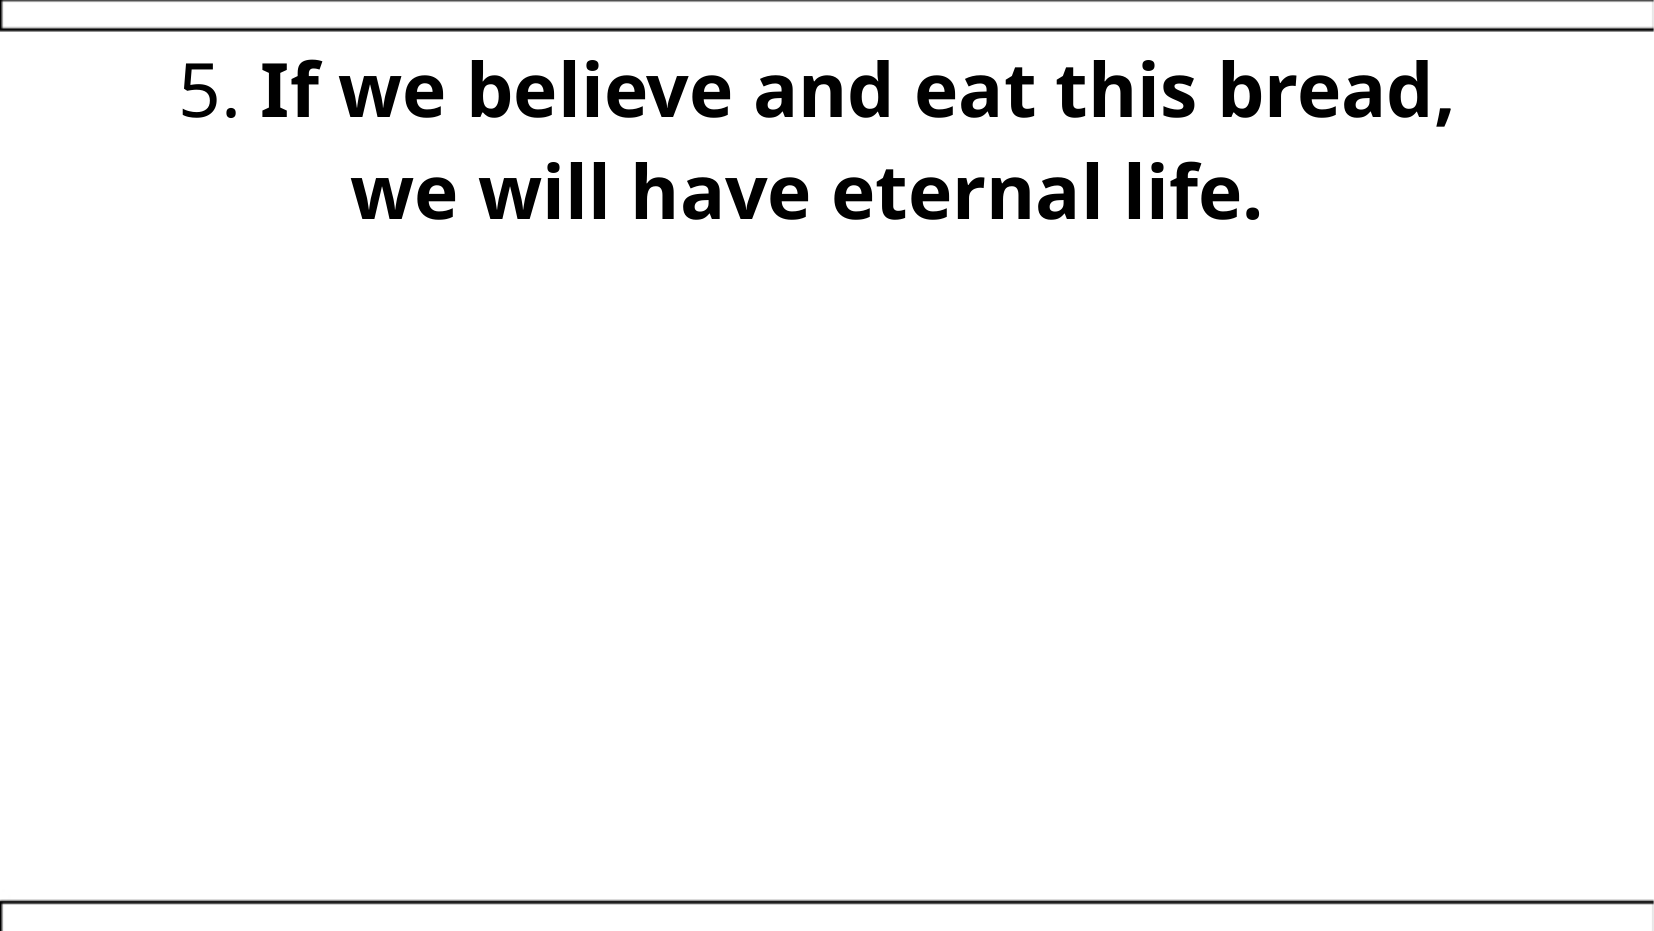

5. If we believe and eat this bread,
we will have eternal life.